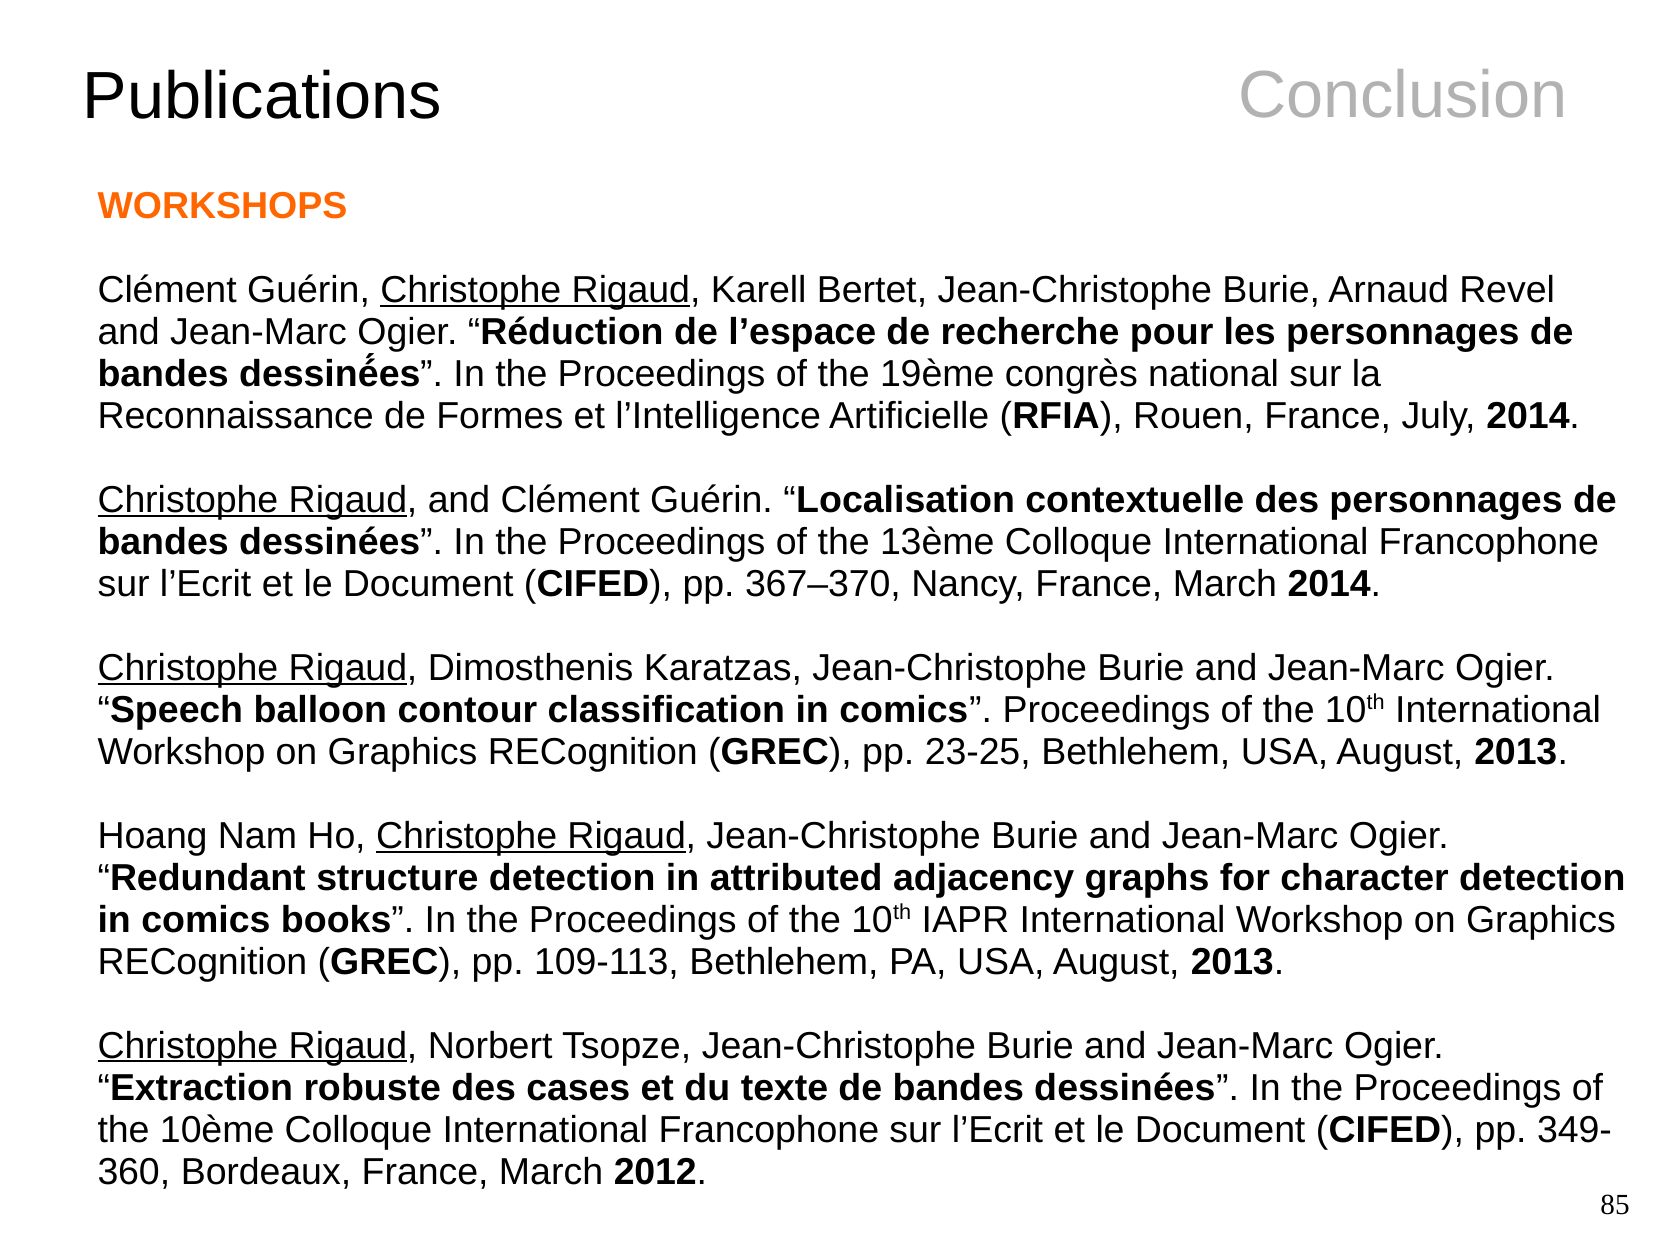

# Publications
WORKSHOPS
Clément Guérin, Christophe Rigaud, Karell Bertet, Jean-Christophe Burie, Arnaud Revel and Jean-Marc Ogier. “Réduction de l’espace de recherche pour les personnages de bandes dessiné́es”. In the Proceedings of the 19ème congrès national sur la Reconnaissance de Formes et l’Intelligence Artificielle (RFIA), Rouen, France, July, 2014.
Christophe Rigaud, and Clément Guérin. “Localisation contextuelle des personnages de bandes dessinées”. In the Proceedings of the 13ème Colloque International Francophone sur l’Ecrit et le Document (CIFED), pp. 367–370, Nancy, France, March 2014.
Christophe Rigaud, Dimosthenis Karatzas, Jean-Christophe Burie and Jean-Marc Ogier. “Speech balloon contour classification in comics”. Proceedings of the 10th International Workshop on Graphics RECognition (GREC), pp. 23-25, Bethlehem, USA, August, 2013.
Hoang Nam Ho, Christophe Rigaud, Jean-Christophe Burie and Jean-Marc Ogier. “Redundant structure detection in attributed adjacency graphs for character detection in comics books”. In the Proceedings of the 10th IAPR International Workshop on Graphics RECognition (GREC), pp. 109-113, Bethlehem, PA, USA, August, 2013.
Christophe Rigaud, Norbert Tsopze, Jean-Christophe Burie and Jean-Marc Ogier. “Extraction robuste des cases et du texte de bandes dessinées”. In the Proceedings of the 10ème Colloque International Francophone sur l’Ecrit et le Document (CIFED), pp. 349-360, Bordeaux, France, March 2012.
85